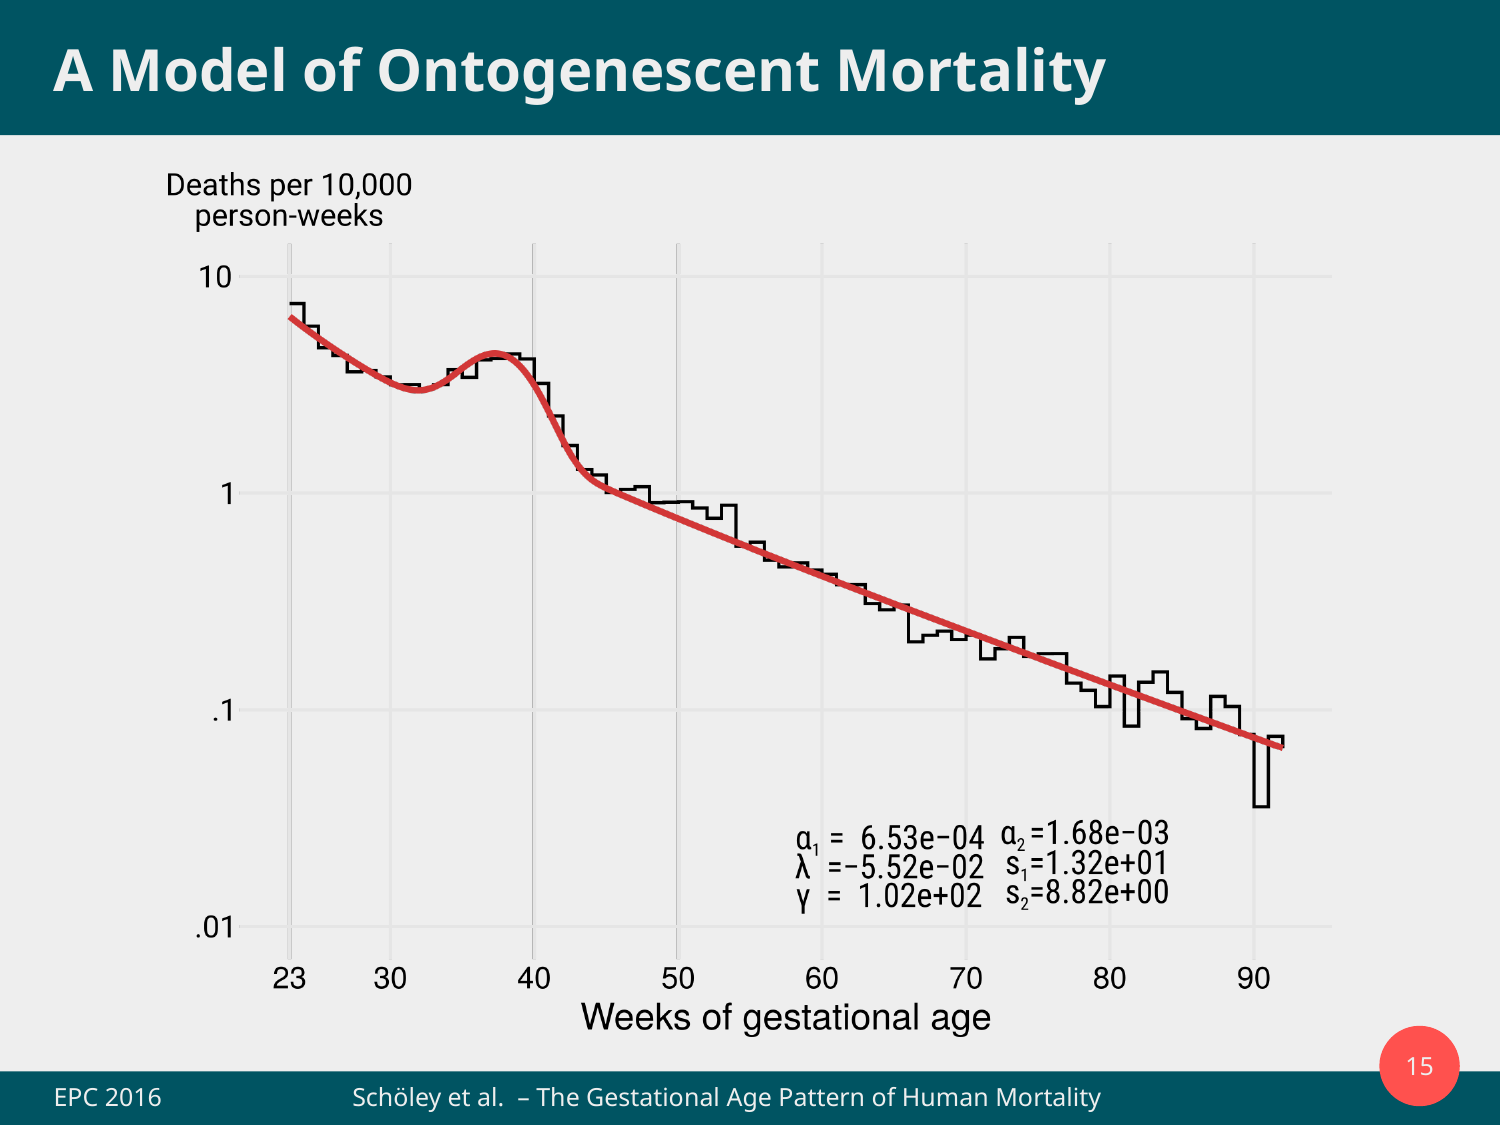

# A Model of Ontogenescent Mortality
15
EPC 2016
Schöley et al. – The Gestational Age Pattern of Human Mortality